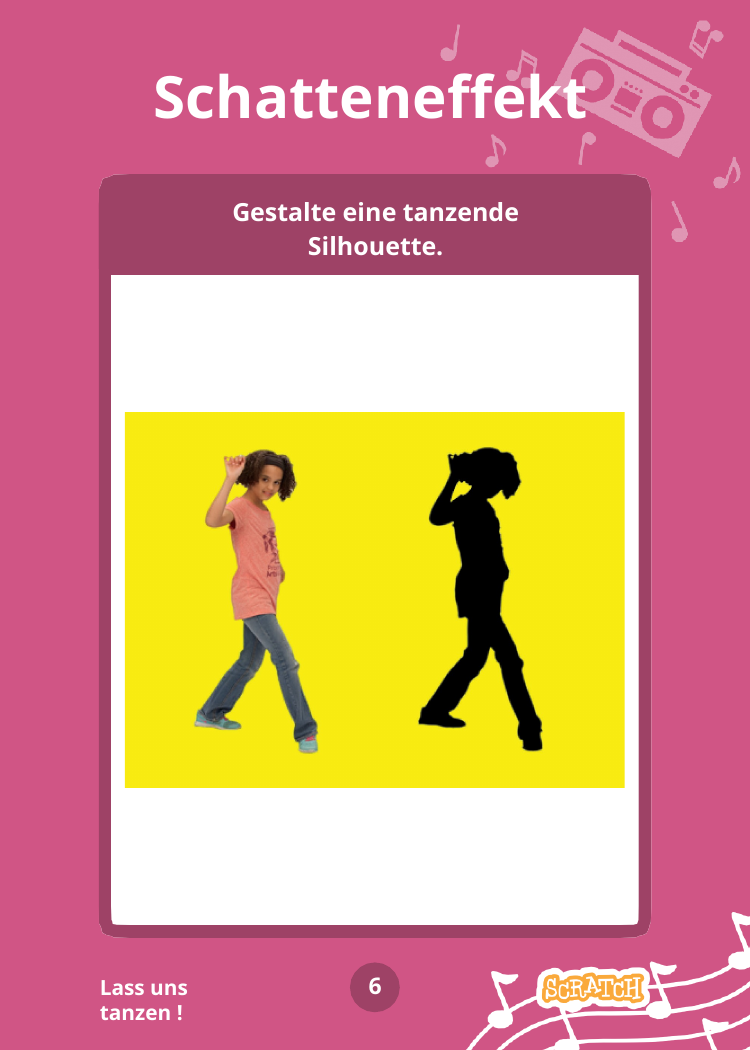

Dance Party!
Schatteneffekt
Gestalte eine tanzende Silhouette.
6
Lass uns tanzen !